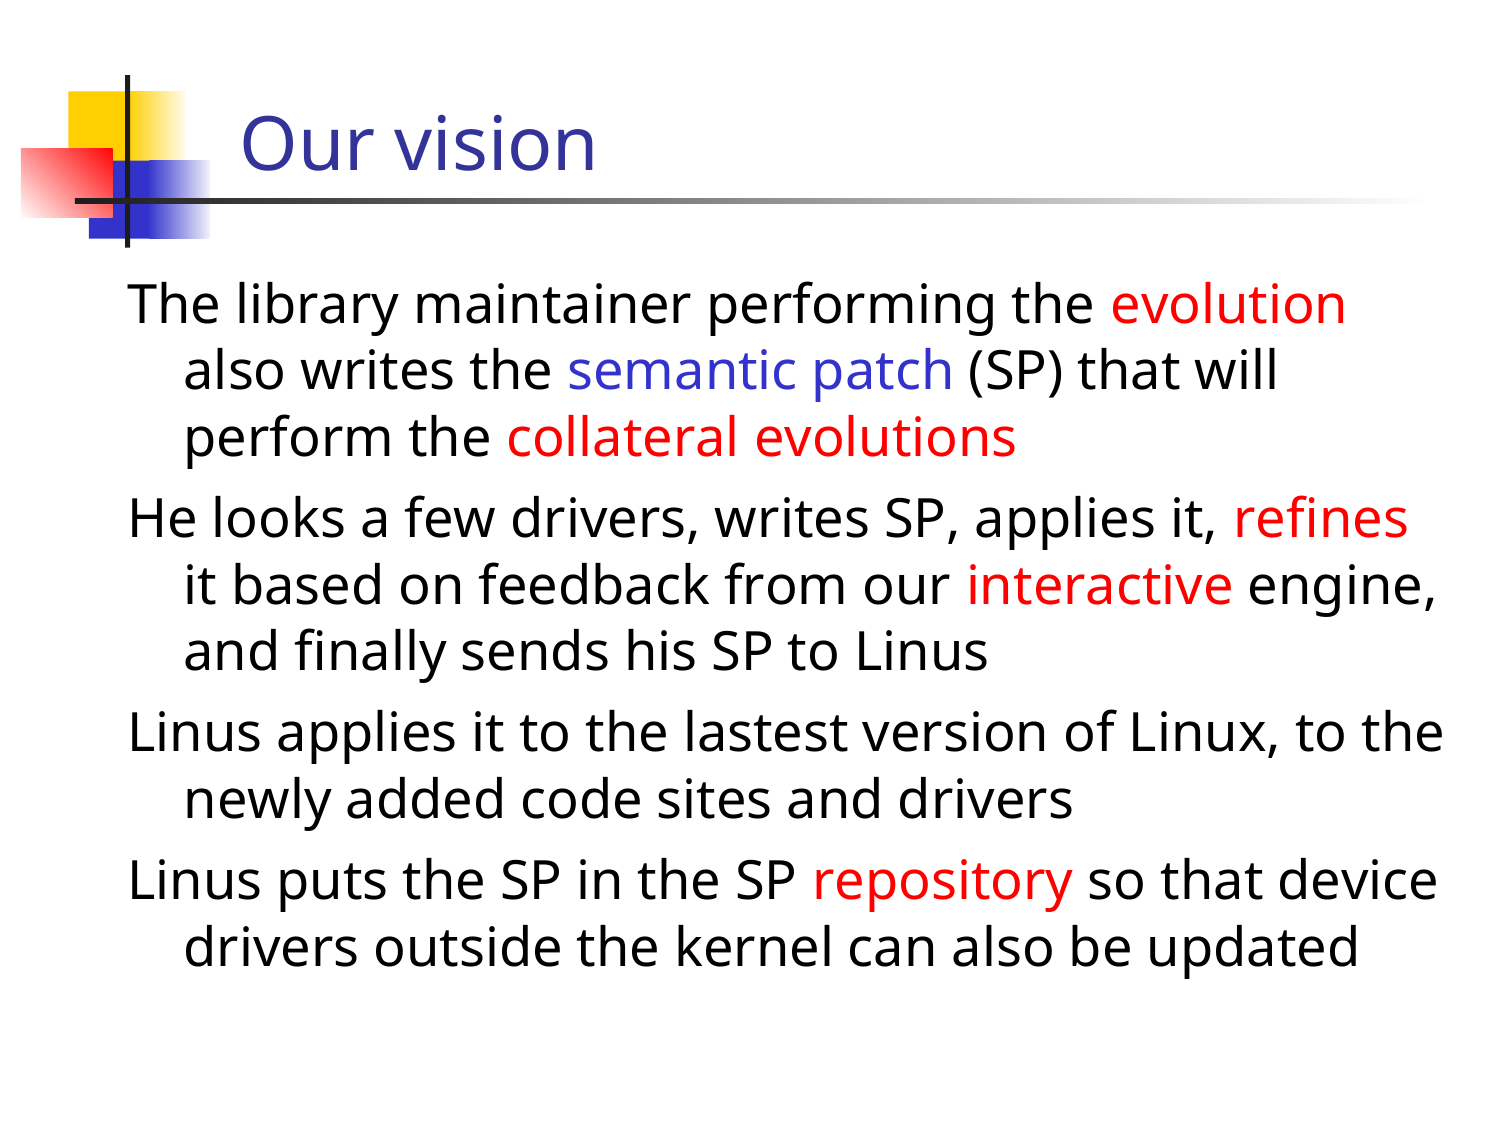

# Our vision
The library maintainer performing the evolution also writes the semantic patch (SP) that will perform the collateral evolutions
He looks a few drivers, writes SP, applies it, refines it based on feedback from our interactive engine, and finally sends his SP to Linus
Linus applies it to the lastest version of Linux, to the newly added code sites and drivers
Linus puts the SP in the SP repository so that device drivers outside the kernel can also be updated